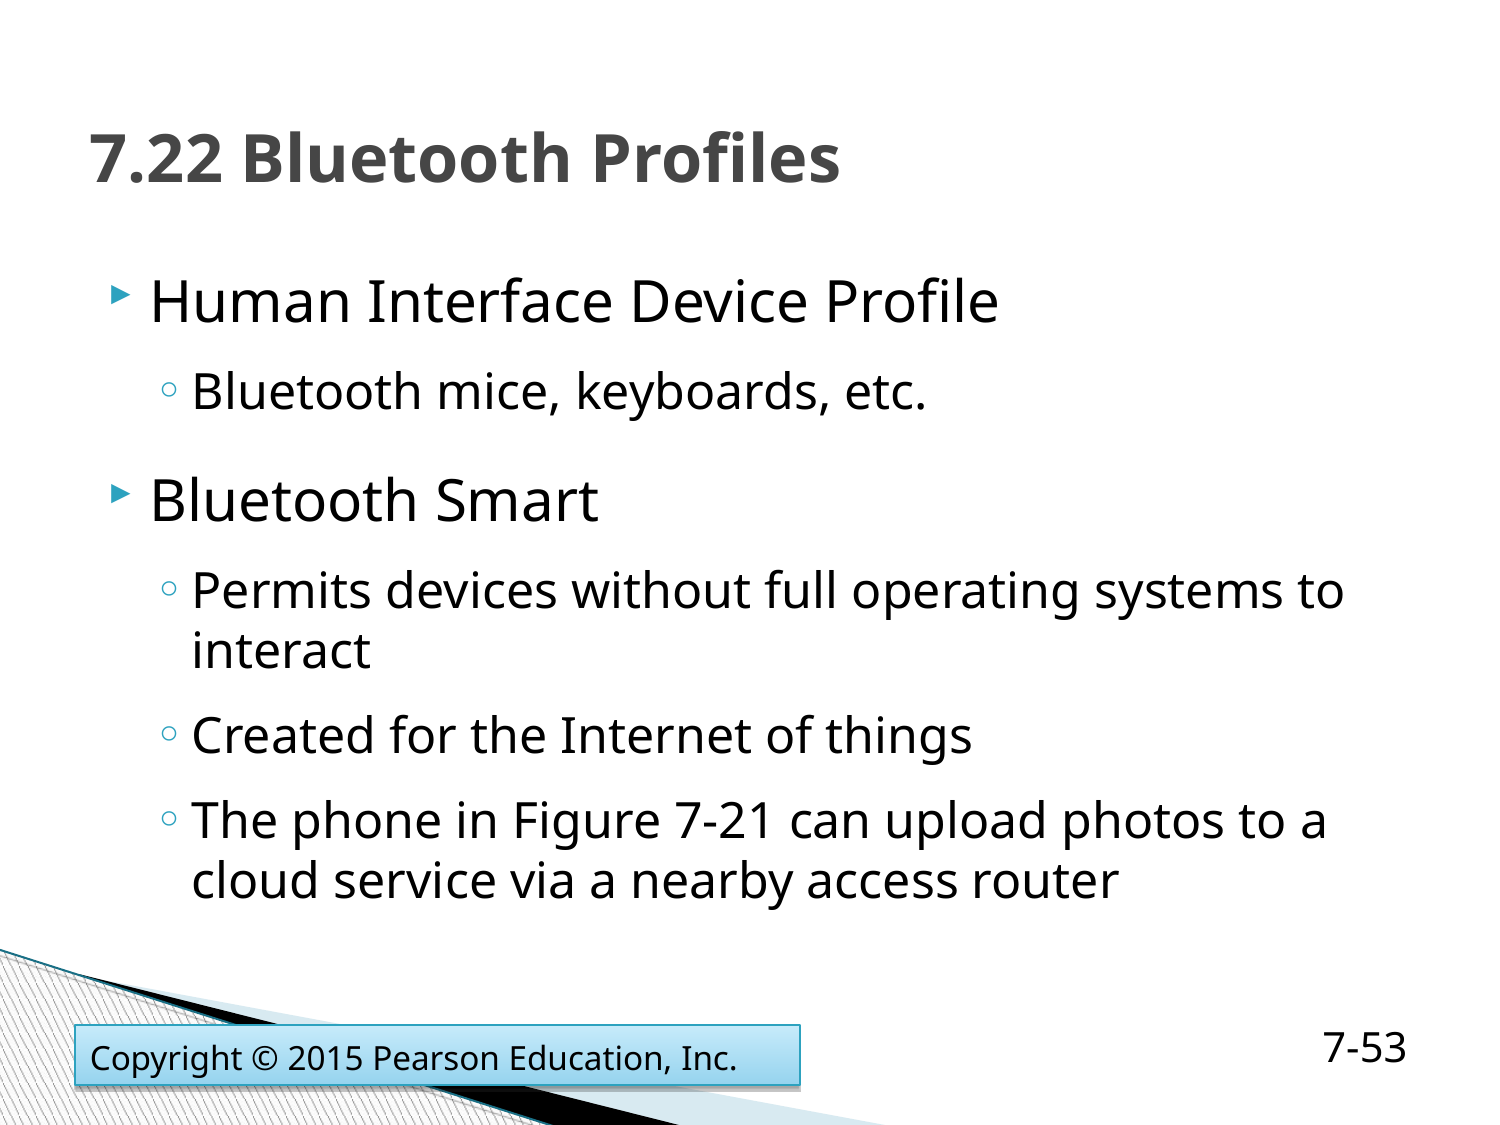

7.22 Bluetooth Profiles
# Human Interface Device Profile
Bluetooth mice, keyboards, etc.
Bluetooth Smart
Permits devices without full operating systems to interact
Created for the Internet of things
The phone in Figure 7-21 can upload photos to a cloud service via a nearby access router
Copyright © 2015 Pearson Education, Inc.